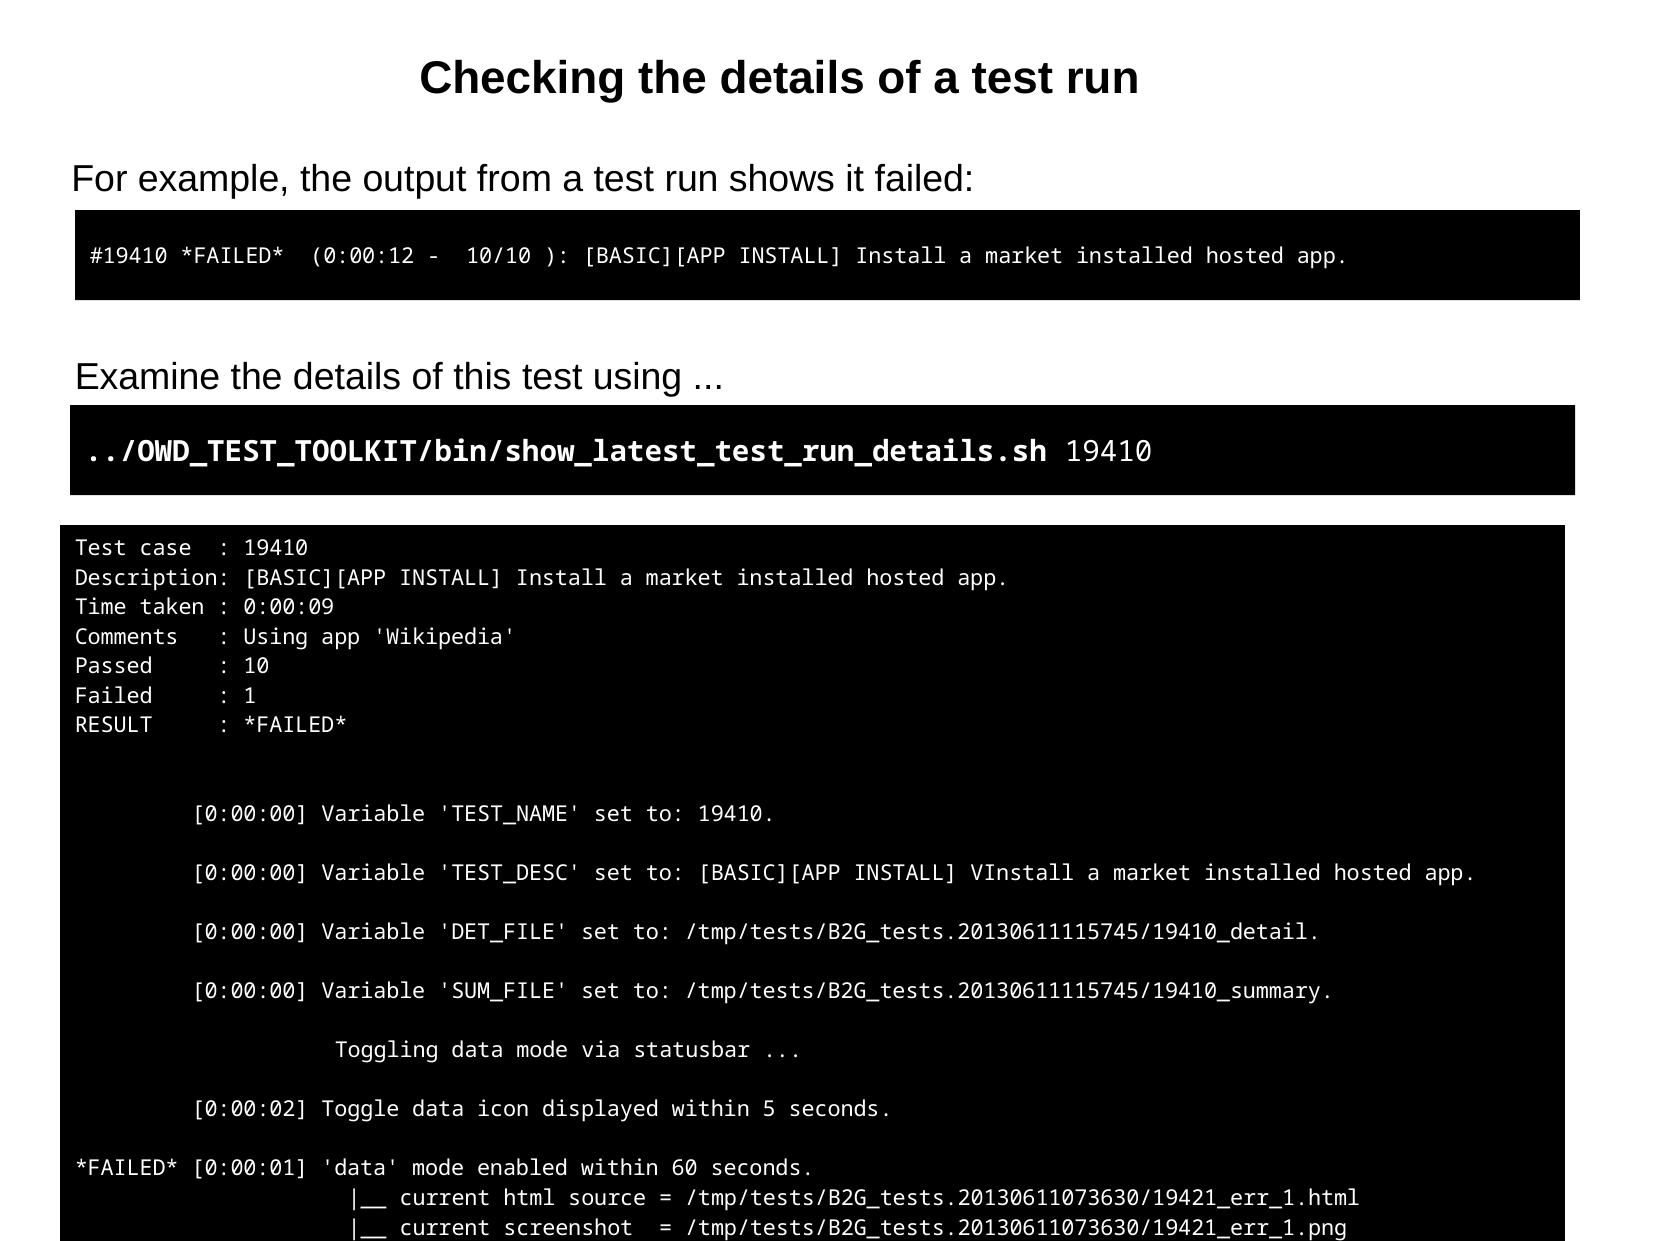

Checking the details of a test run
For example, the output from a test run shows it failed:
#19410 *FAILED* (0:00:12 - 10/10 ): [BASIC][APP INSTALL] Install a market installed hosted app.
Examine the details of this test using ...
../OWD_TEST_TOOLKIT/bin/show_latest_test_run_details.sh 19410
Test case : 19410
Description: [BASIC][APP INSTALL] Install a market installed hosted app.
Time taken : 0:00:09
Comments : Using app 'Wikipedia'
Passed : 10
Failed : 1
RESULT : *FAILED*
 [0:00:00] Variable 'TEST_NAME' set to: 19410.
 [0:00:00] Variable 'TEST_DESC' set to: [BASIC][APP INSTALL] VInstall a market installed hosted app.
 [0:00:00] Variable 'DET_FILE' set to: /tmp/tests/B2G_tests.20130611115745/19410_detail.
 [0:00:00] Variable 'SUM_FILE' set to: /tmp/tests/B2G_tests.20130611115745/19410_summary.
 Toggling data mode via statusbar ...
 [0:00:02] Toggle data icon displayed within 5 seconds.
*FAILED* [0:00:01] 'data' mode enabled within 60 seconds.
 |__ current html source = /tmp/tests/B2G_tests.20130611073630/19421_err_1.html
 |__ current screenshot = /tmp/tests/B2G_tests.20130611073630/19421_err_1.png
… which will give give you details of all tests / timestamps / etc... :